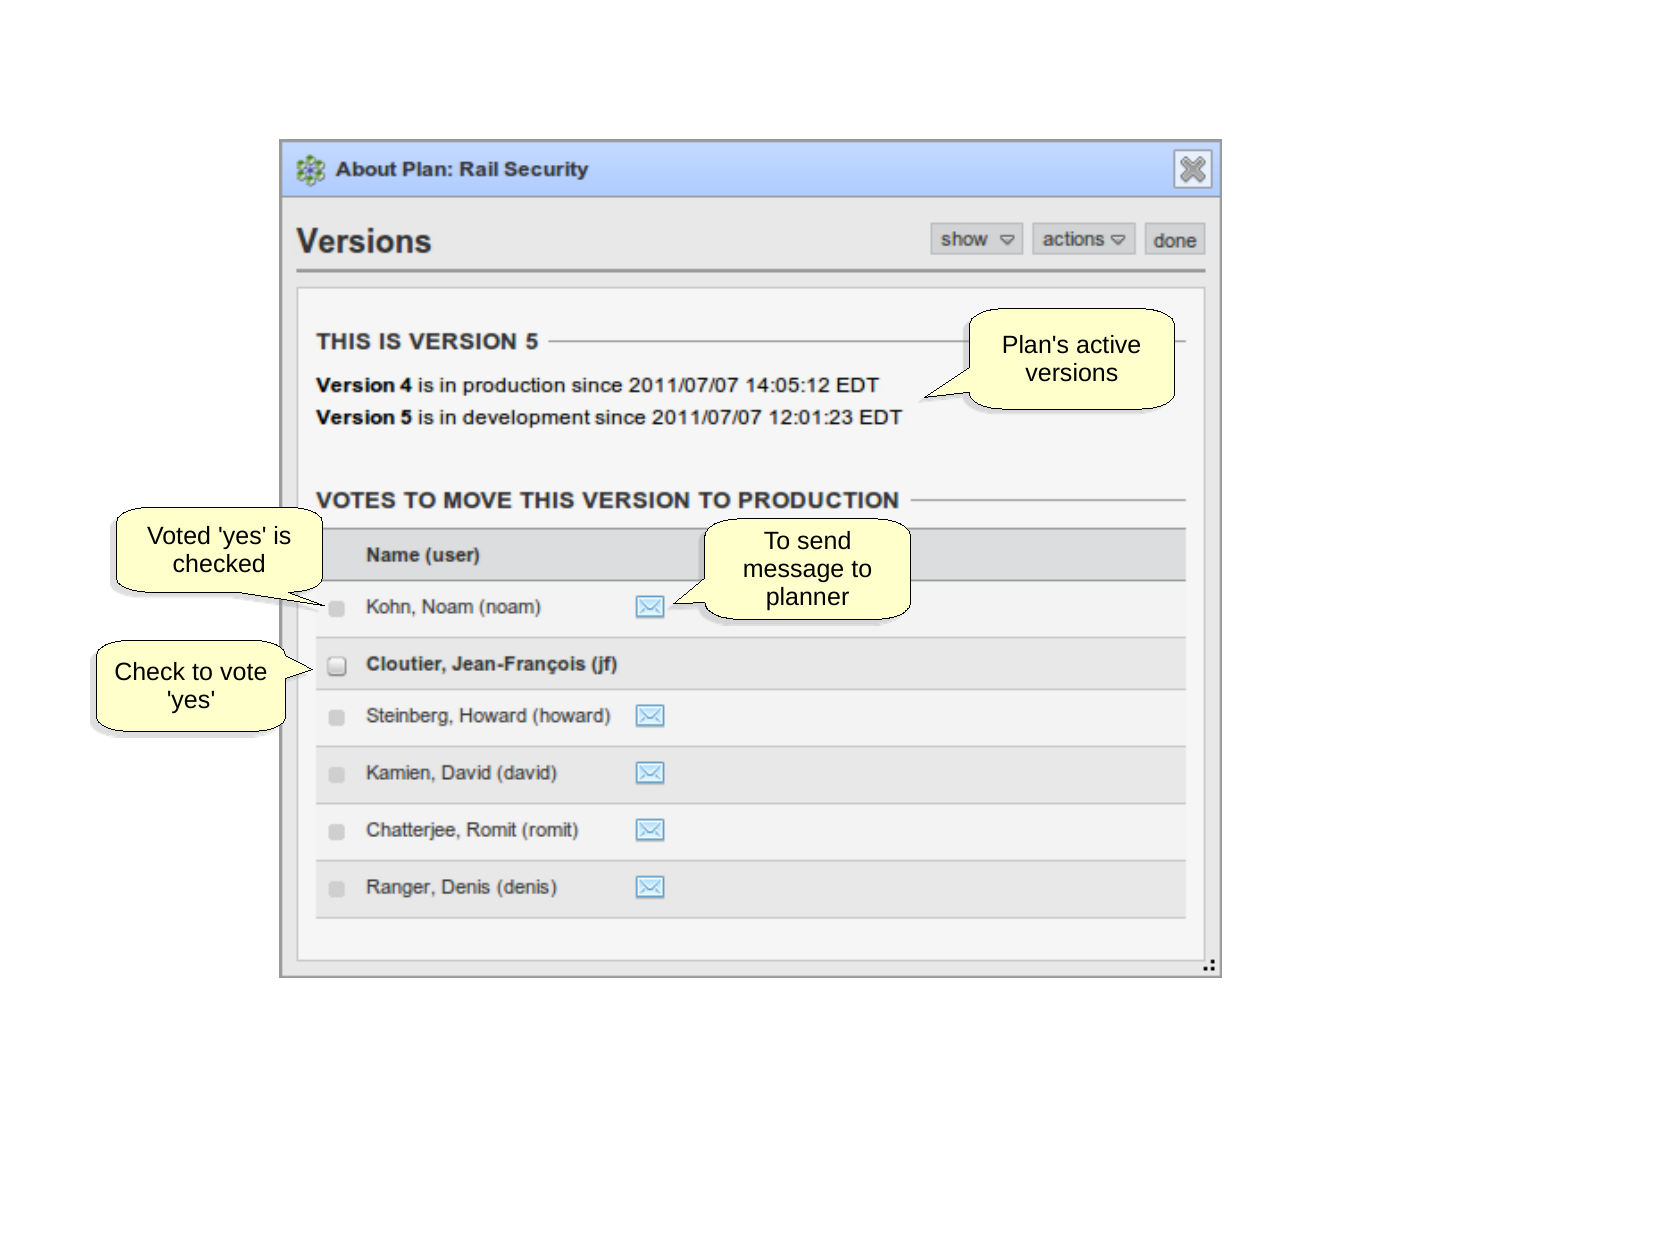

Plan's active versions
Voted 'yes' is checked
To send message to planner
Check to vote 'yes'